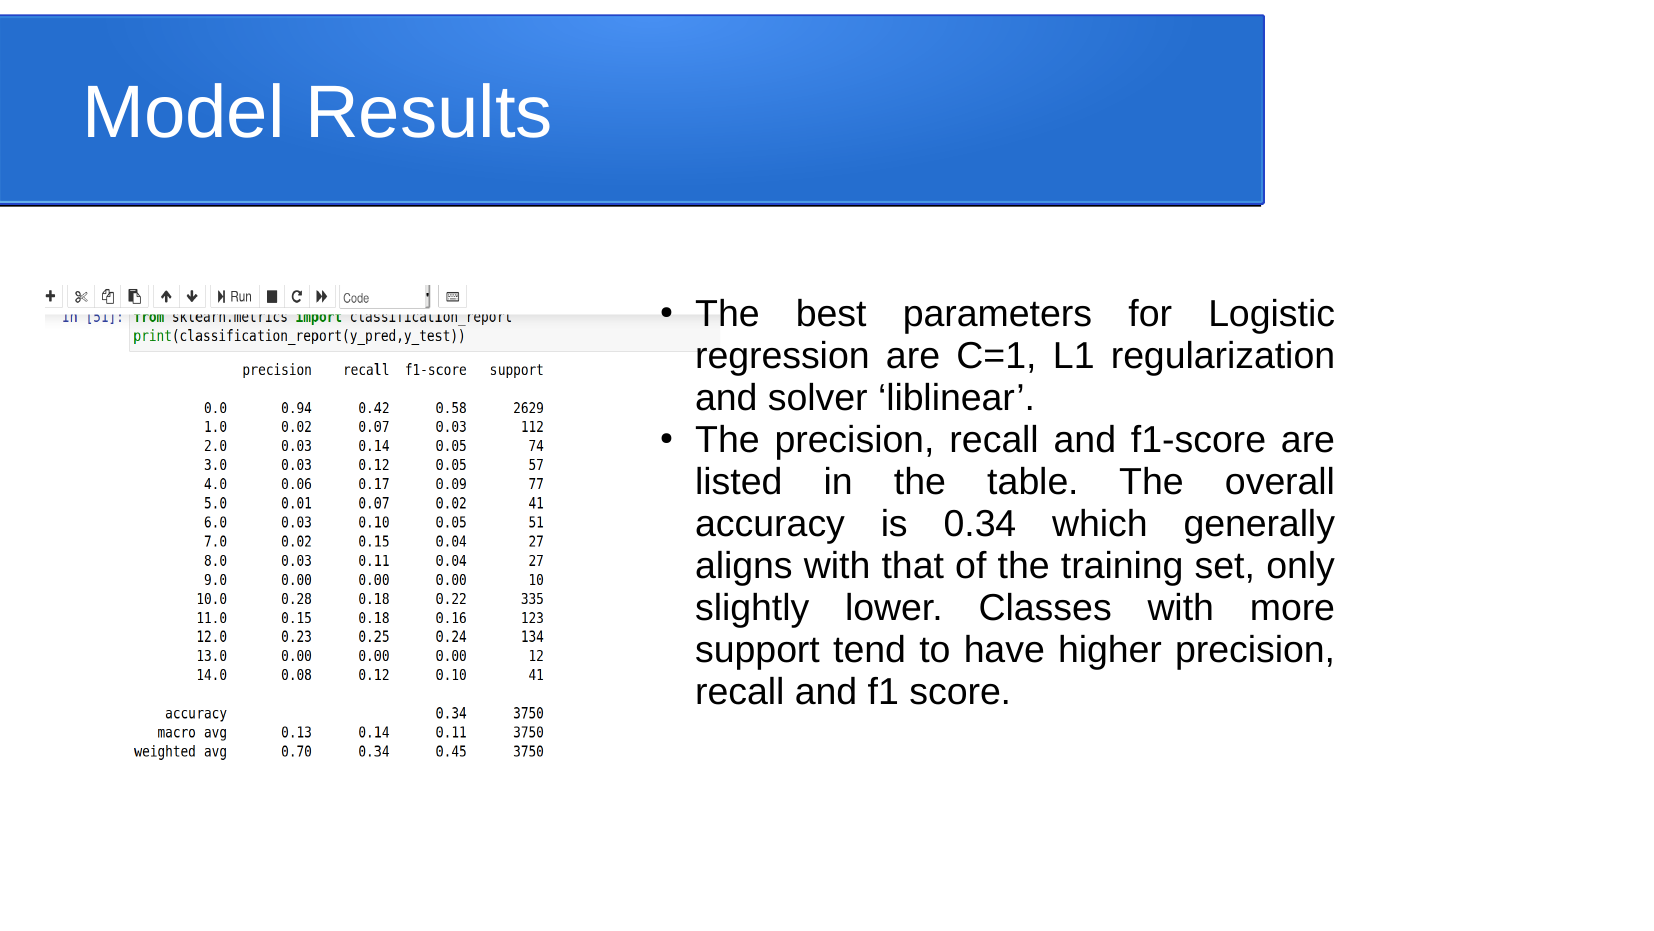

# Model Results
The best parameters for Logistic regression are C=1, L1 regularization and solver ‘liblinear’.
The precision, recall and f1-score are listed in the table. The overall accuracy is 0.34 which generally aligns with that of the training set, only slightly lower. Classes with more support tend to have higher precision, recall and f1 score.